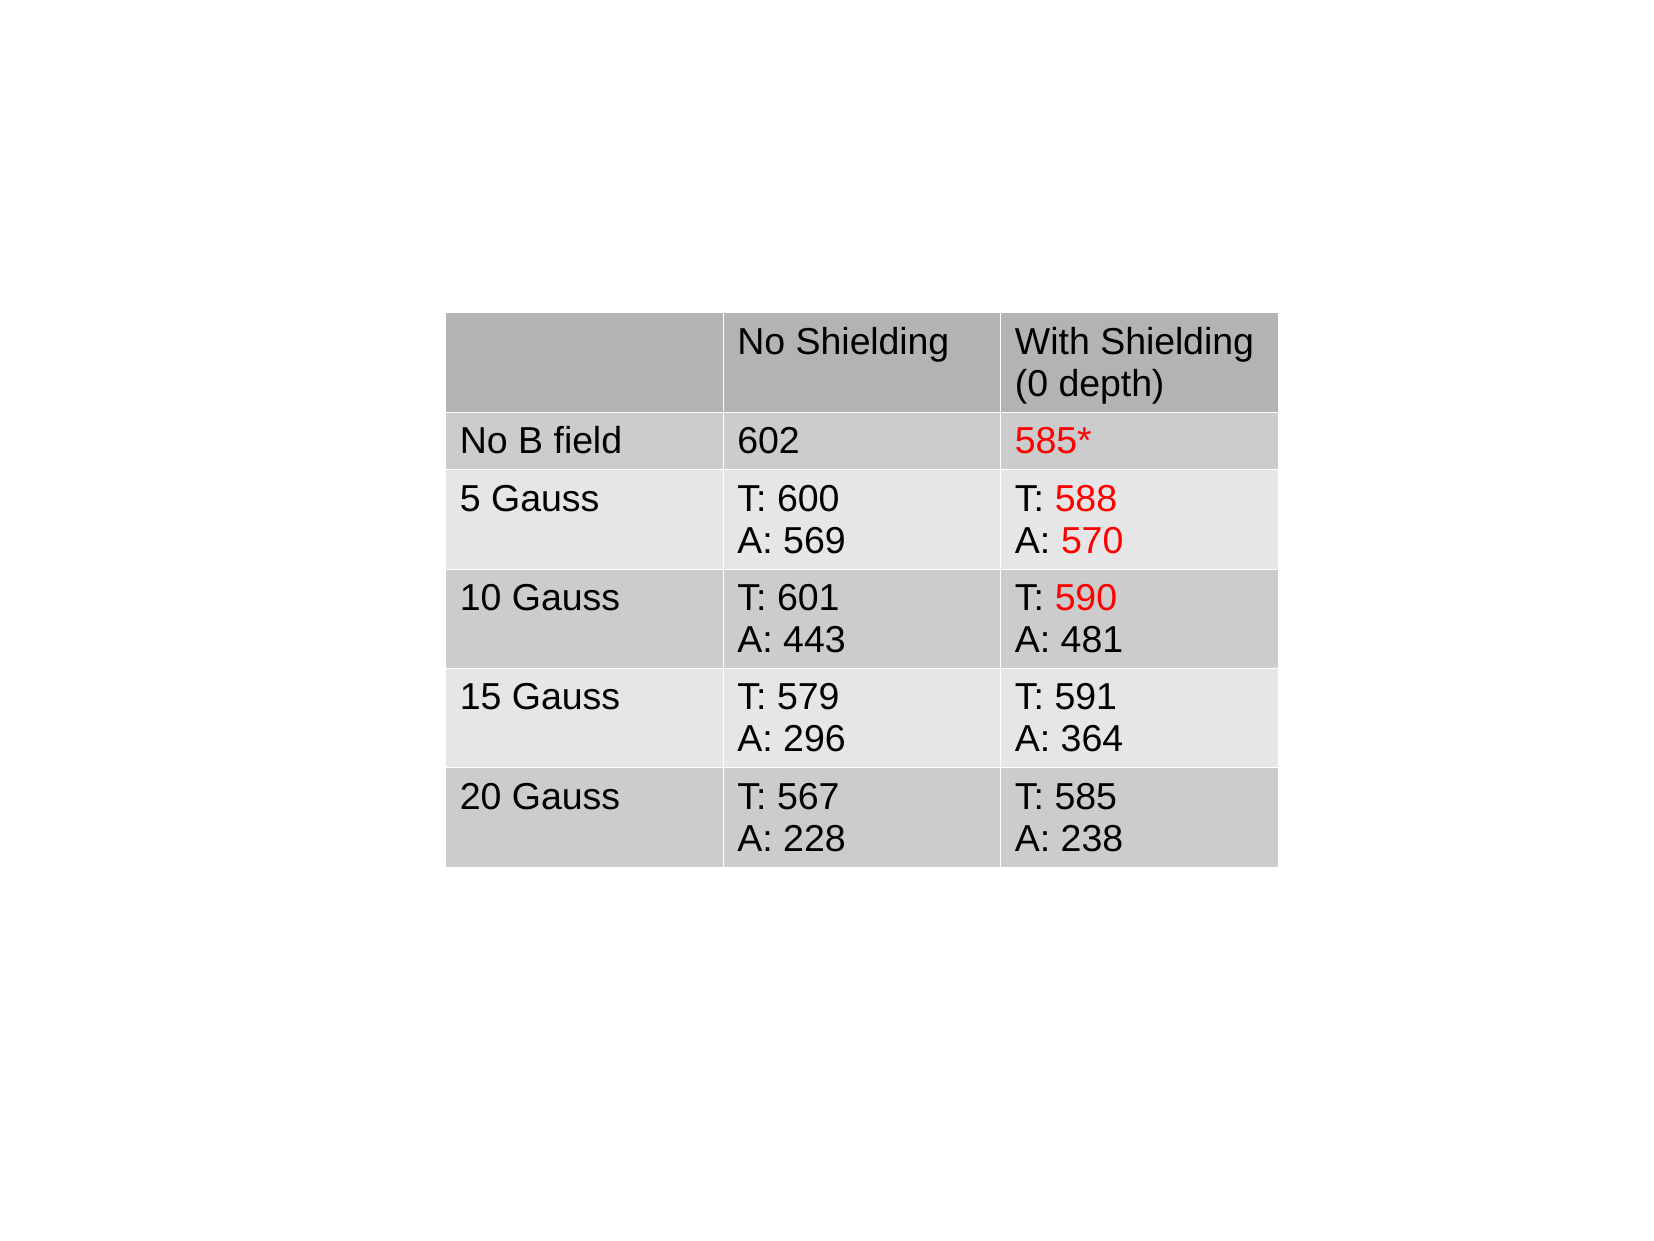

| | No Shielding | With Shielding (0 depth) |
| --- | --- | --- |
| No B field | 602 | 585\* |
| 5 Gauss | T: 600 A: 569 | T: 588 A: 570 |
| 10 Gauss | T: 601 A: 443 | T: 590 A: 481 |
| 15 Gauss | T: 579 A: 296 | T: 591 A: 364 |
| 20 Gauss | T: 567 A: 228 | T: 585 A: 238 |